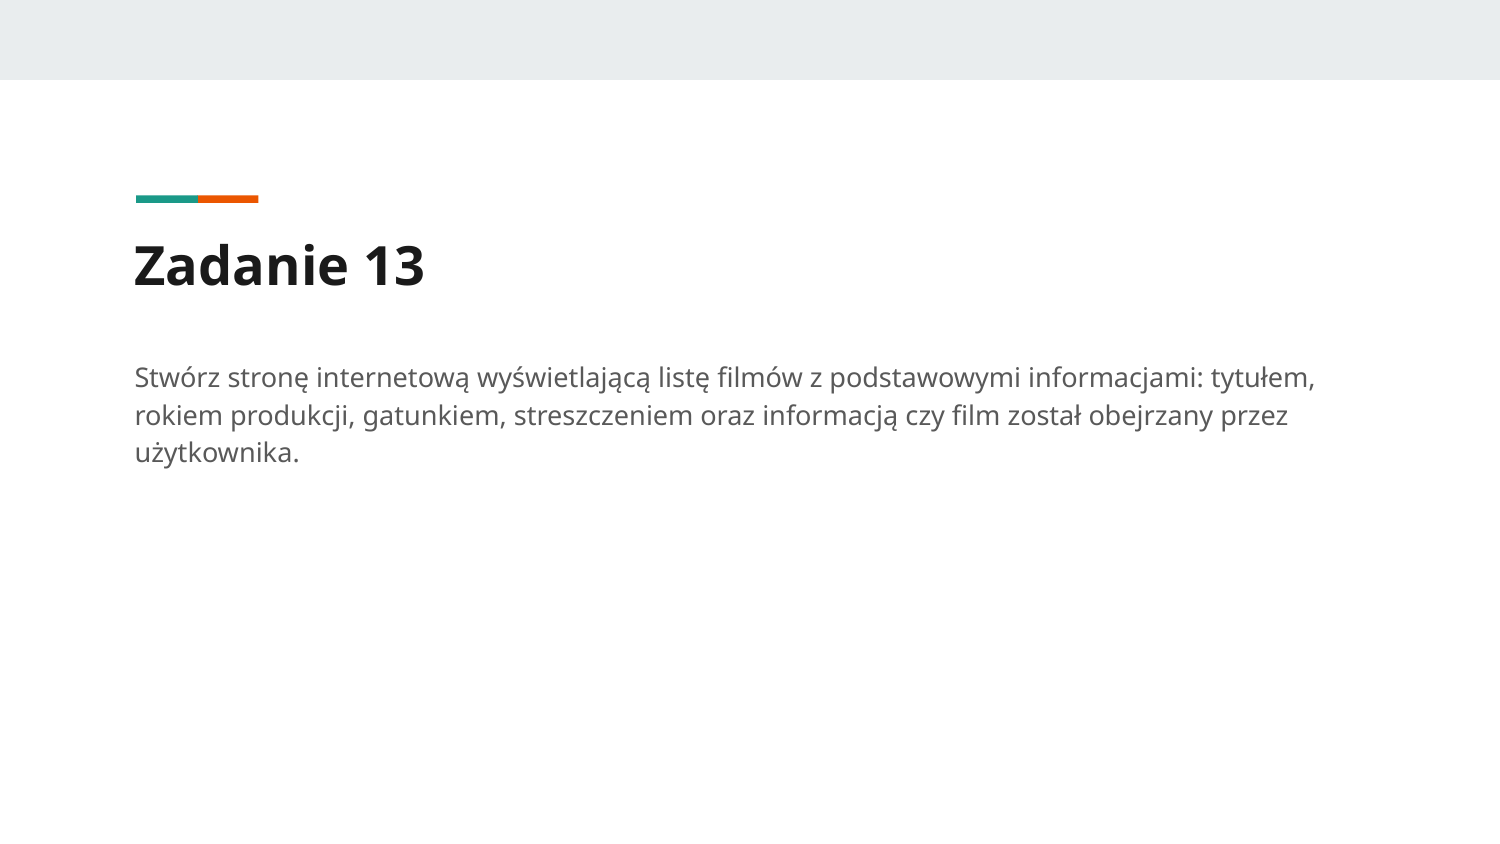

# Zadanie 13
Stwórz stronę internetową wyświetlającą listę filmów z podstawowymi informacjami: tytułem, rokiem produkcji, gatunkiem, streszczeniem oraz informacją czy film został obejrzany przez użytkownika.